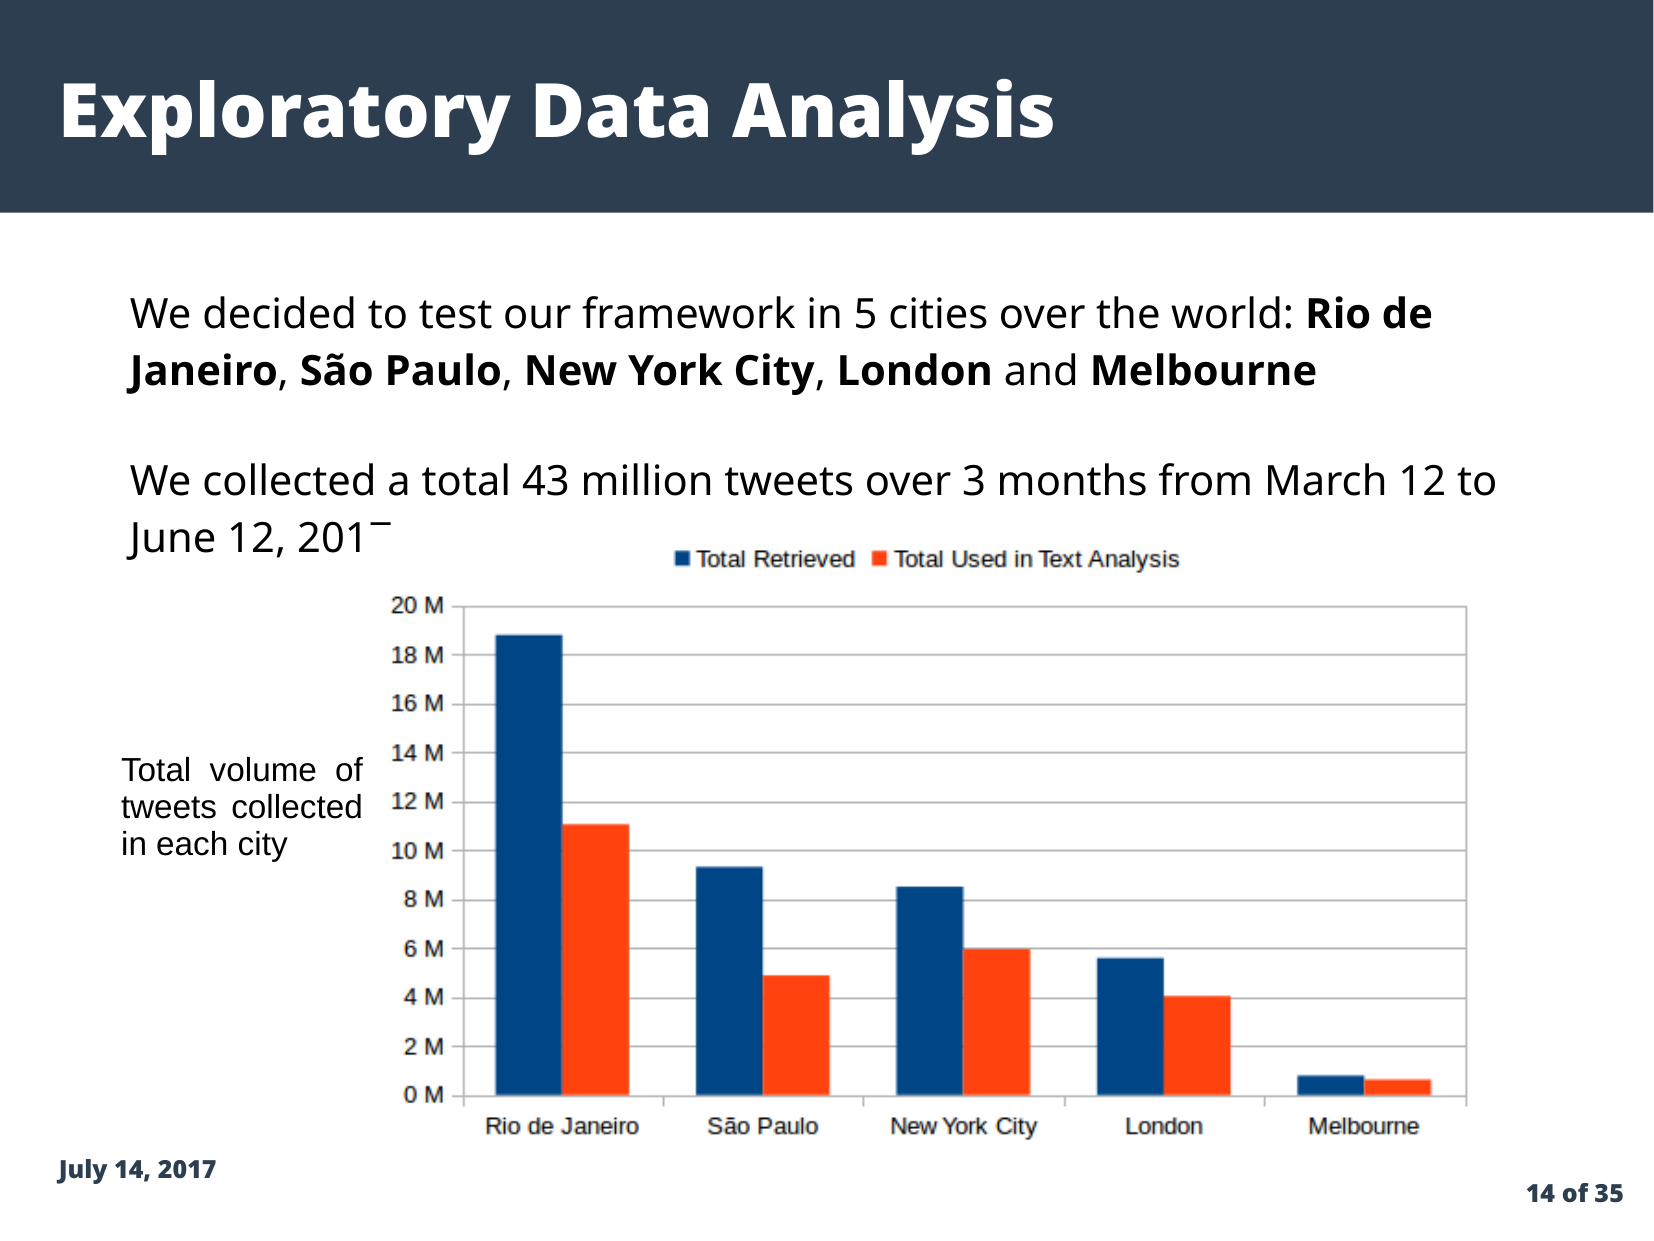

# Exploratory Data Analysis
We decided to test our framework in 5 cities over the world: Rio de Janeiro, São Paulo, New York City, London and Melbourne
We collected a total 43 million tweets over 3 months from March 12 to June 12, 2017
Total volume of tweets collected in each city
July 14, 2017
14